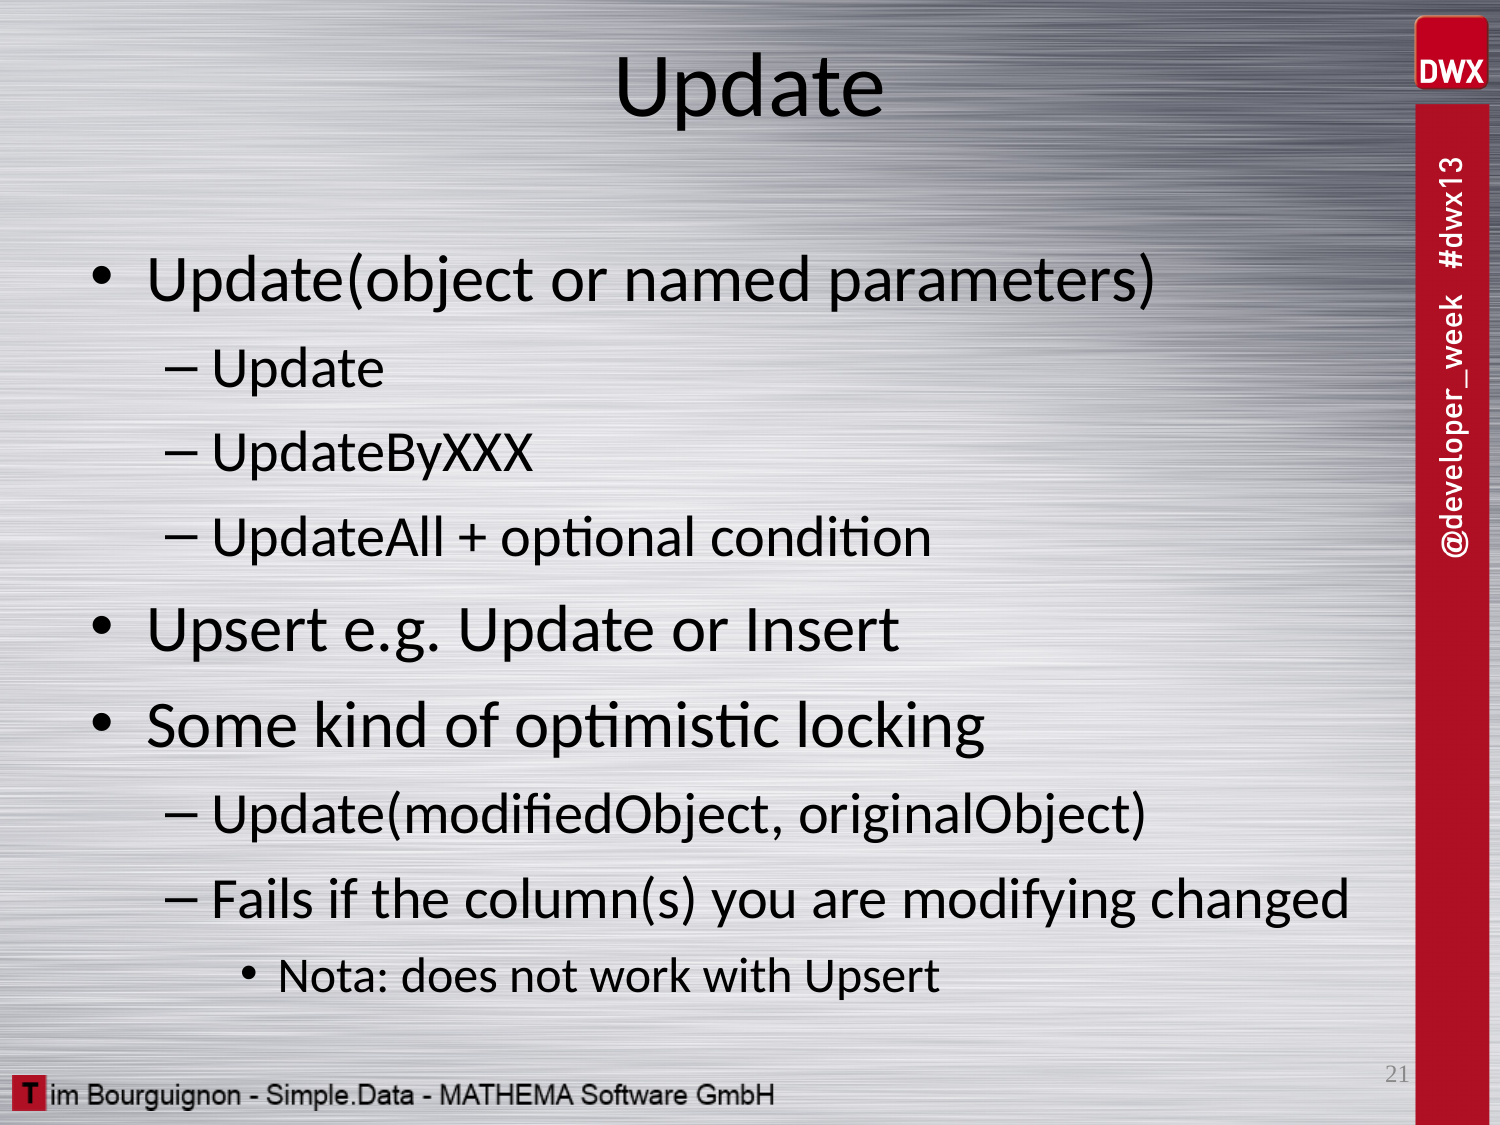

# Update
Update(object or named parameters)
Update
UpdateByXXX
UpdateAll + optional condition
Upsert e.g. Update or Insert
Some kind of optimistic locking
Update(modifiedObject, originalObject)
Fails if the column(s) you are modifying changed
Nota: does not work with Upsert
21